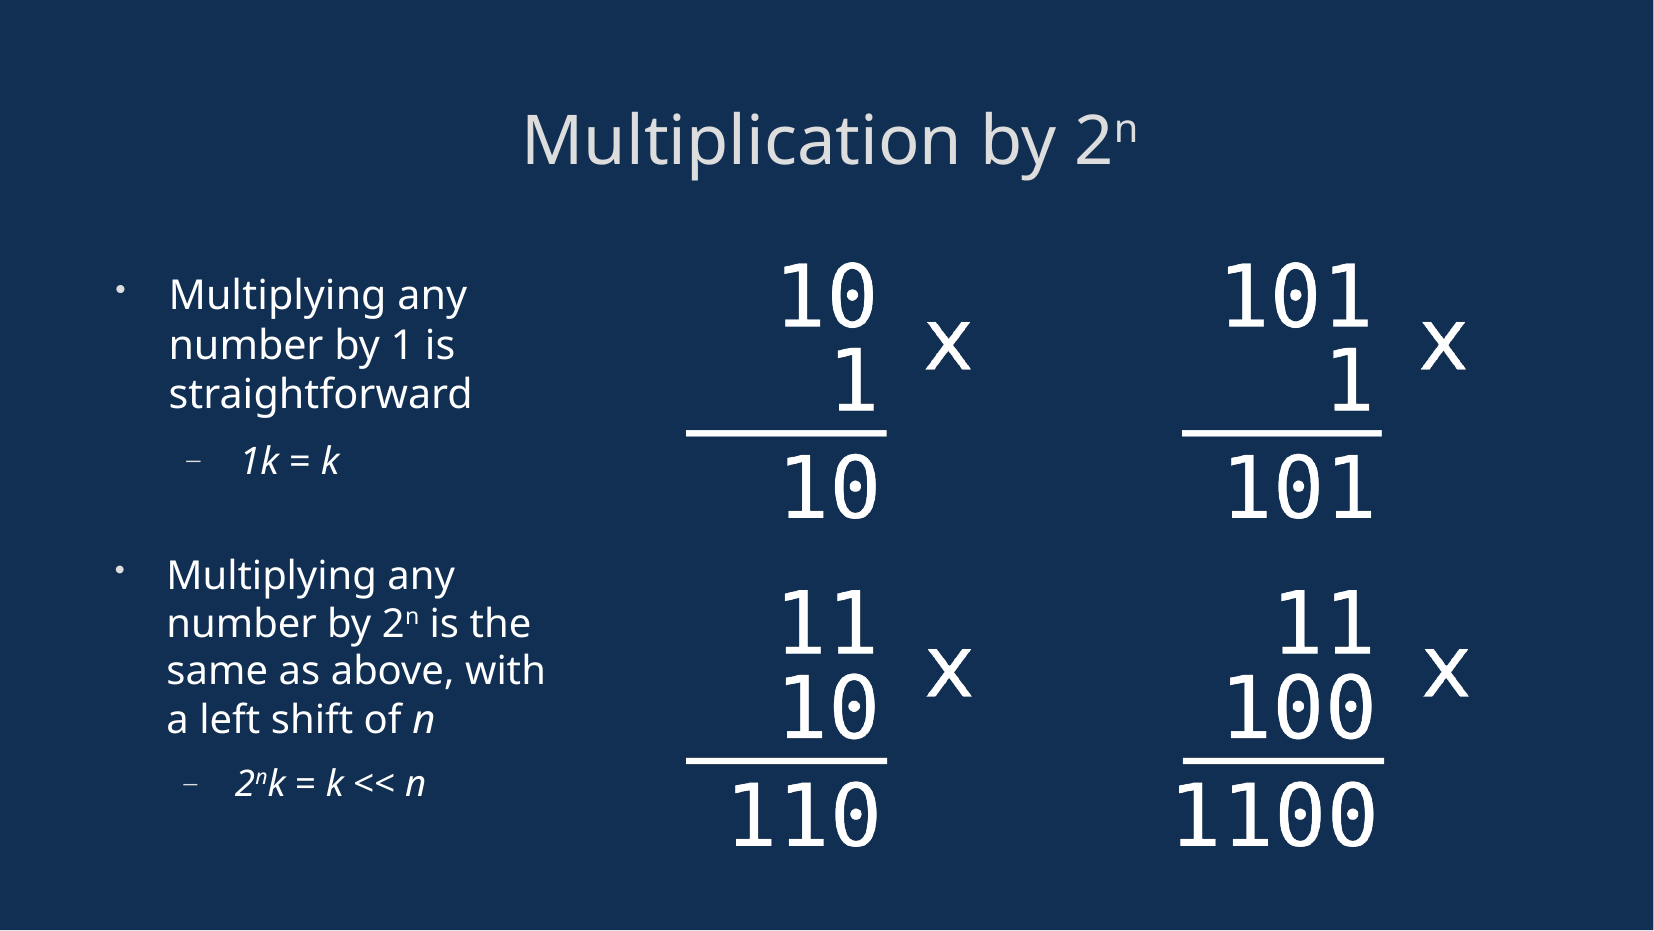

Multiplication by 2n
# Multiplying any number by 1 is straightforward
1k = k
Multiplying any number by 2n is the same as above, with a left shift of n
2nk = k << n